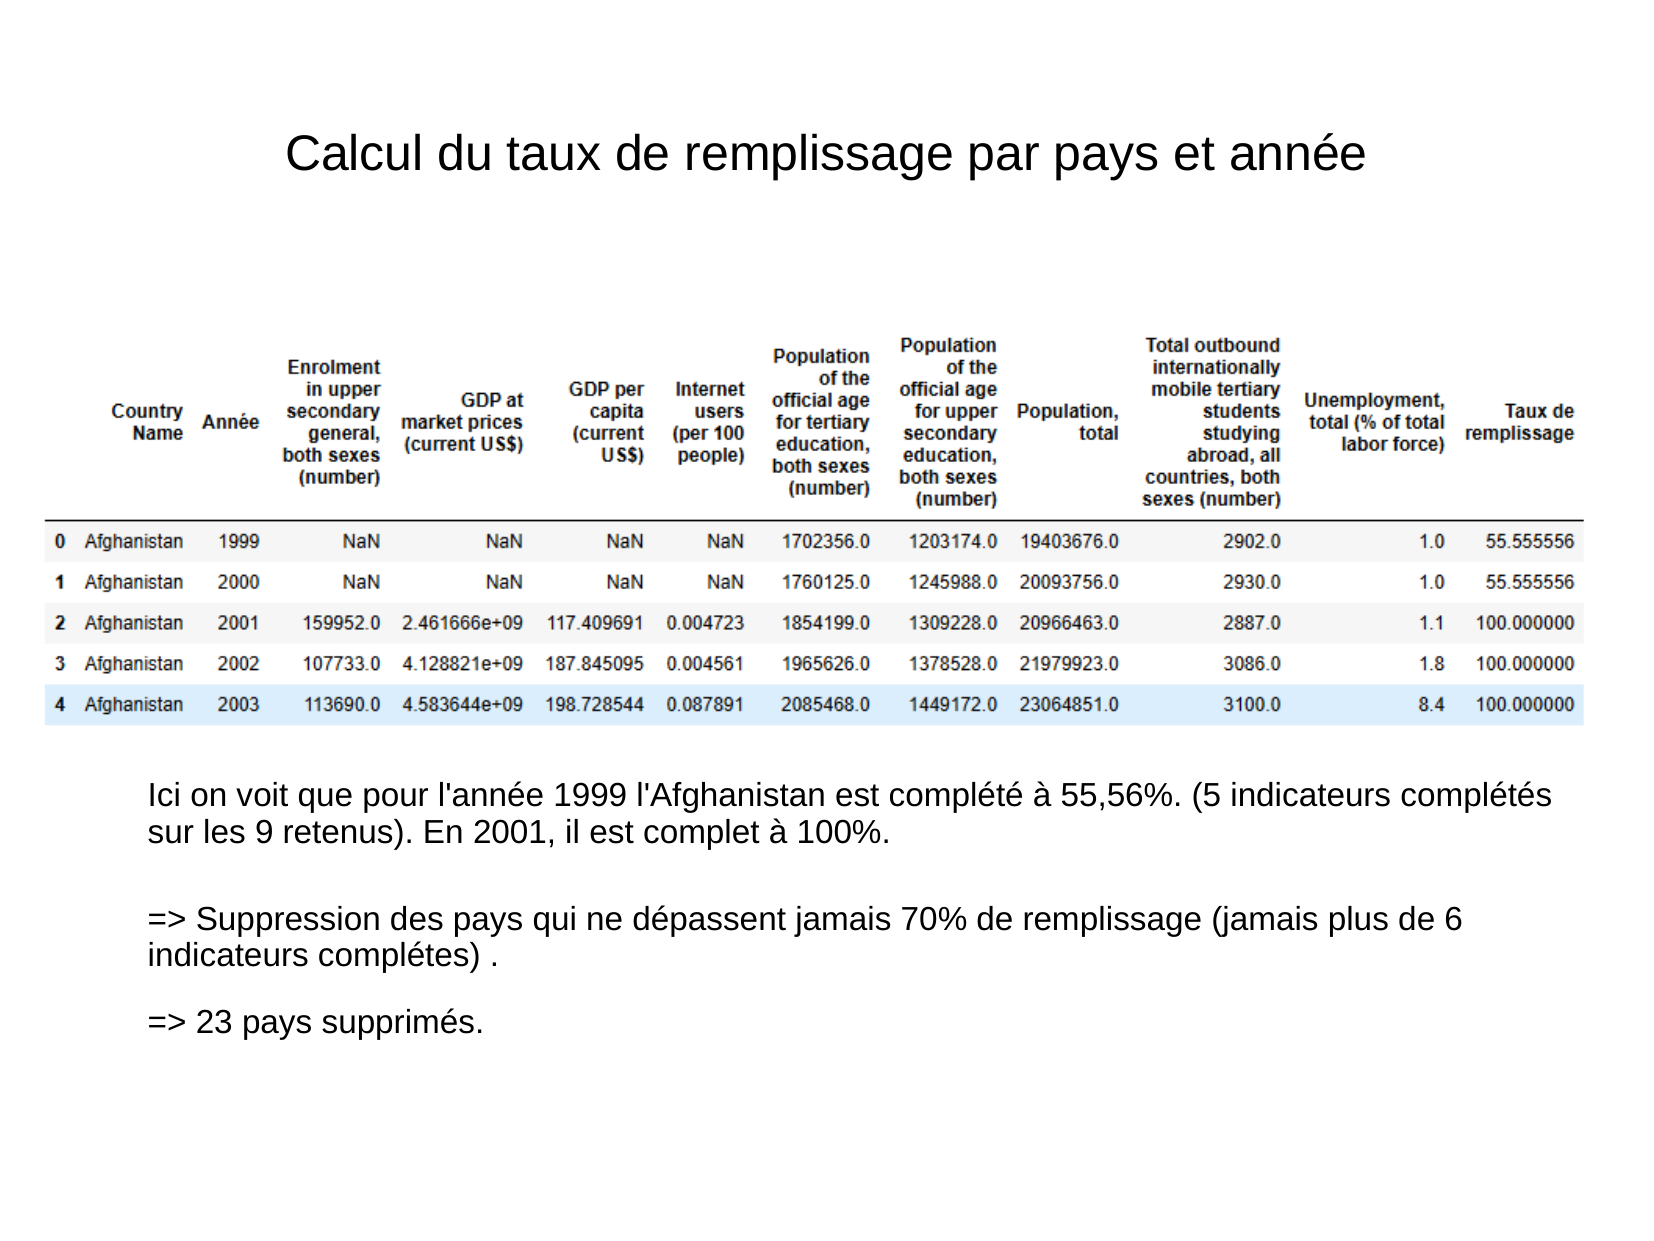

# Calcul du taux de remplissage par pays et année
Ici on voit que pour l'année 1999 l'Afghanistan est complété à 55,56%. (5 indicateurs complétés sur les 9 retenus). En 2001, il est complet à 100%.
=> Suppression des pays qui ne dépassent jamais 70% de remplissage (jamais plus de 6 indicateurs complétes) .
=> 23 pays supprimés.